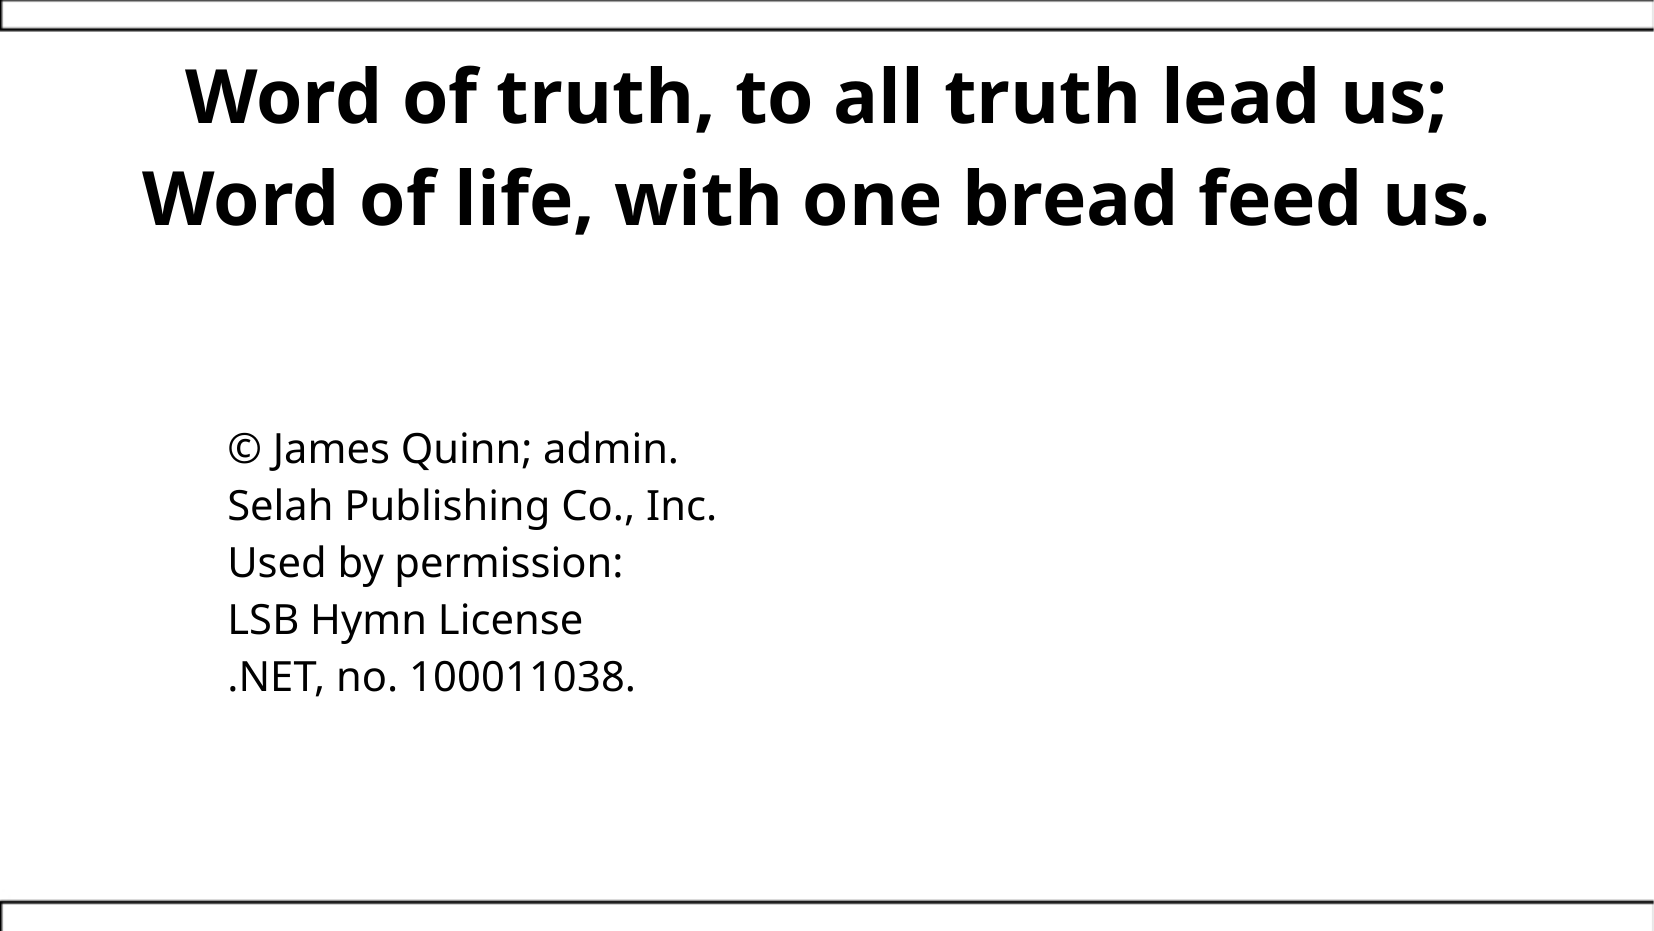

Word of truth, to all truth lead us;
Word of life, with one bread feed us.
 © James Quinn; admin.
 Selah Publishing Co., Inc.
 Used by permission:
 LSB Hymn License
 .NET, no. 100011038.